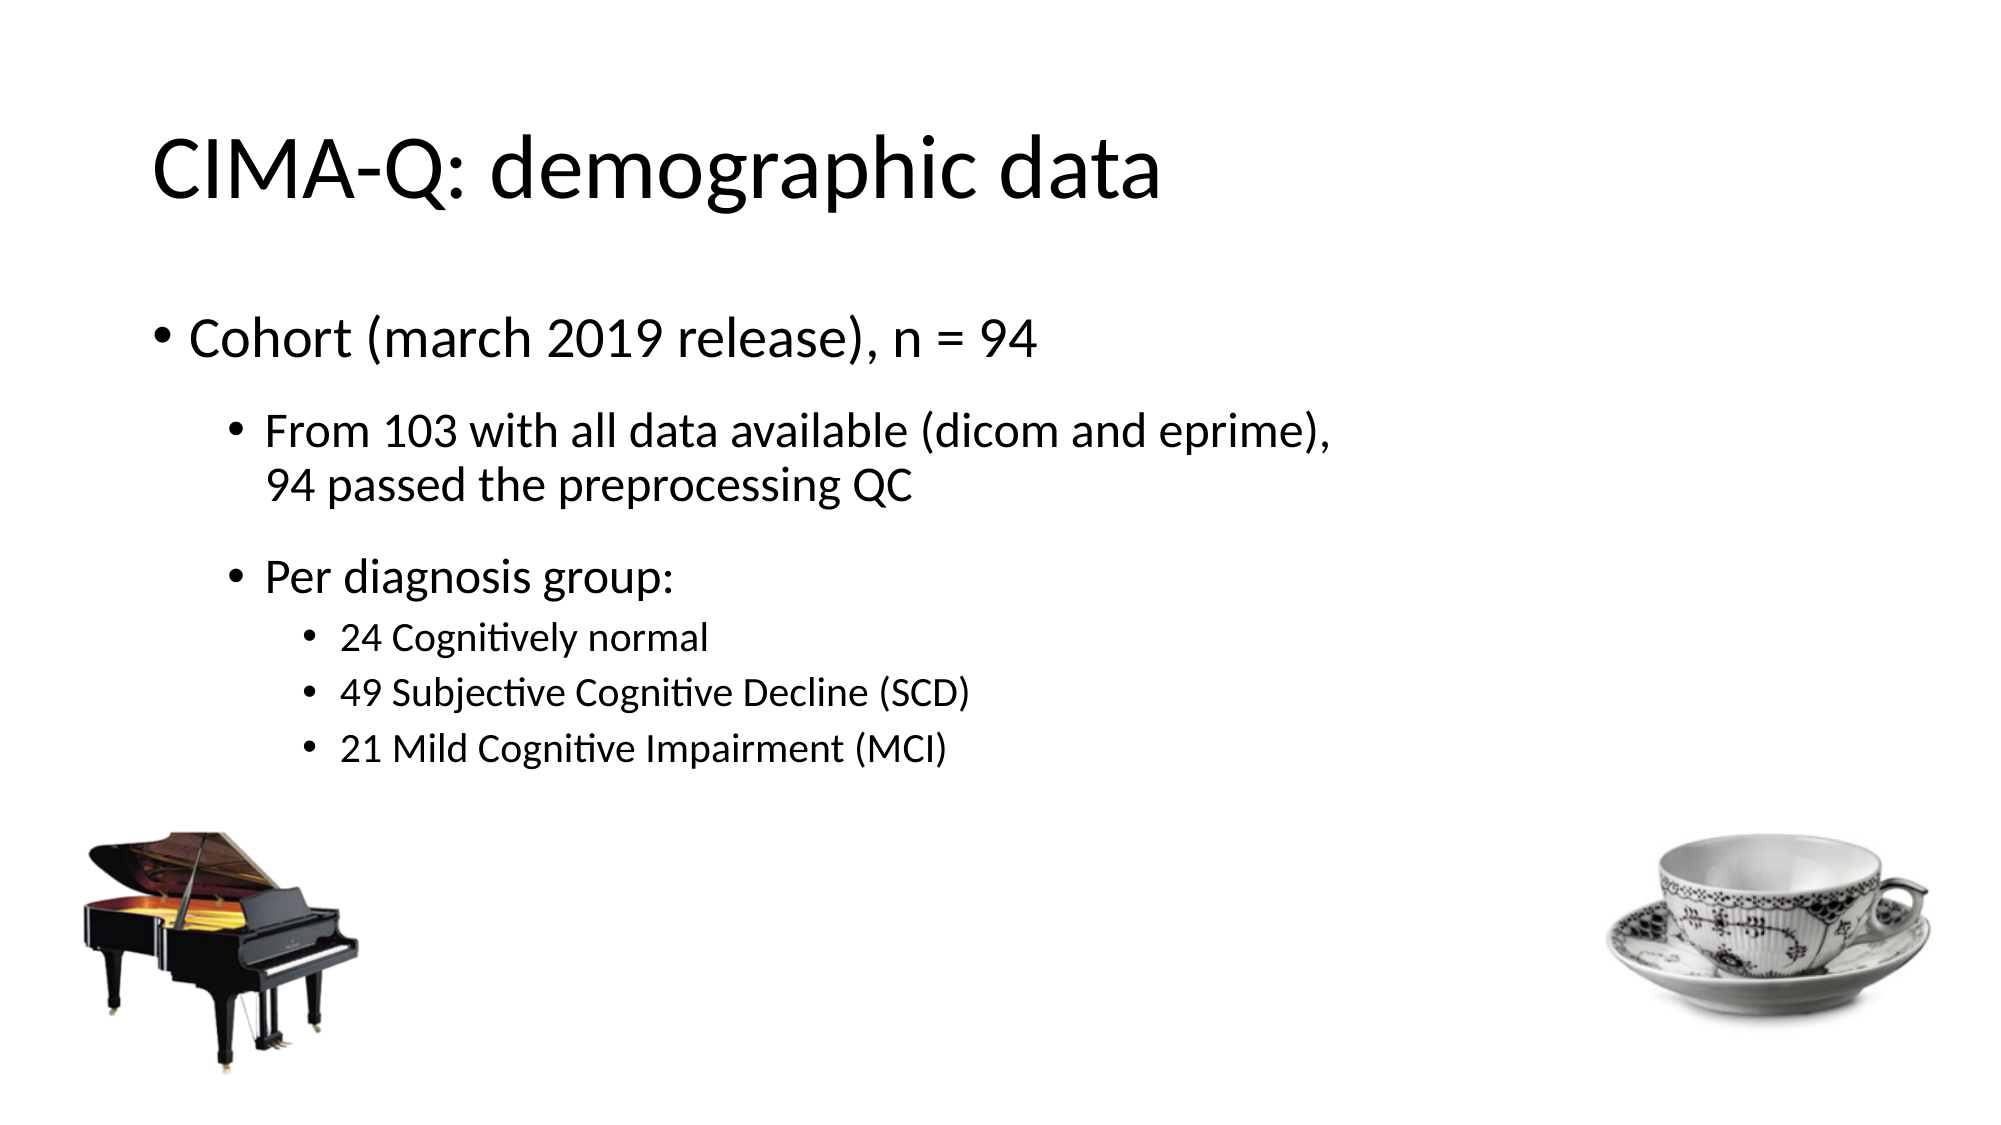

# CIMA-Q: demographic data
Cohort (march 2019 release), n = 94
From 103 with all data available (dicom and eprime), 94 passed the preprocessing QC
Per diagnosis group:
24 Cognitively normal
49 Subjective Cognitive Decline (SCD)
21 Mild Cognitive Impairment (MCI)